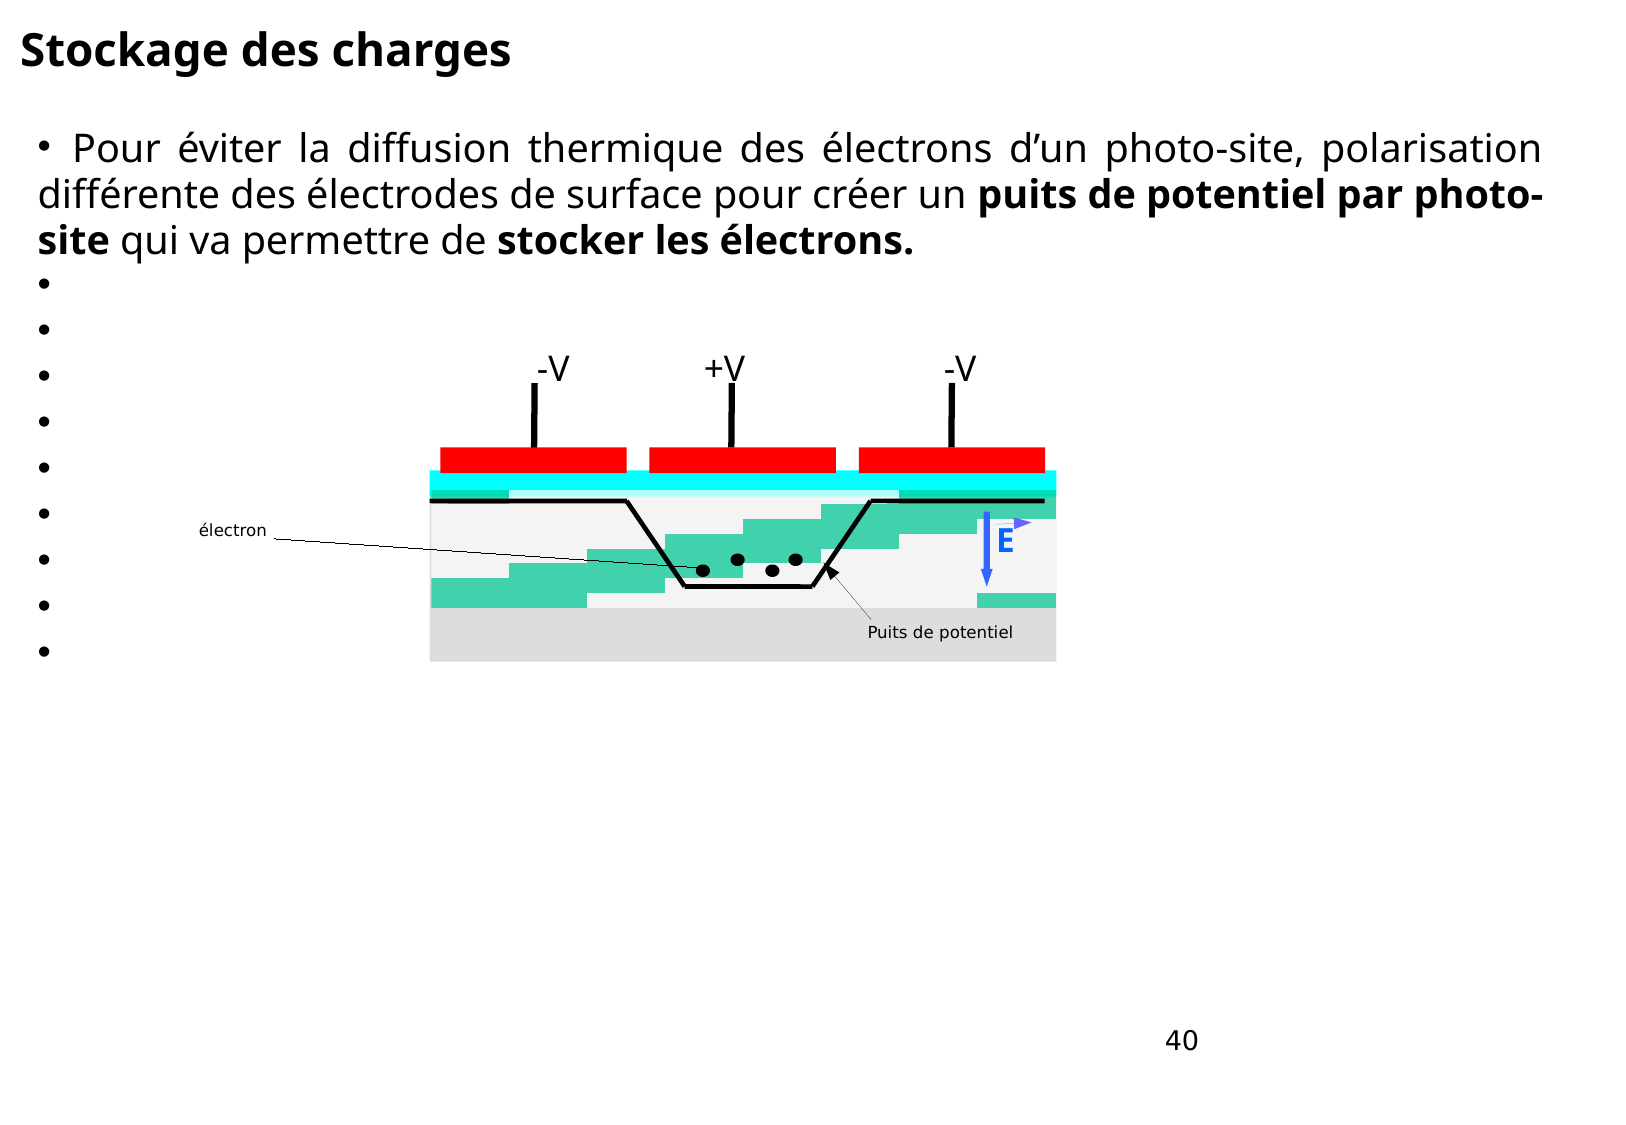

Stockage des charges
 Pour éviter la diffusion thermique des électrons d’un photo-site, polarisation différente des électrodes de surface pour créer un puits de potentiel par photo-site qui va permettre de stocker les électrons.
-V
+V
-V
E
électron
Puits de potentiel
23